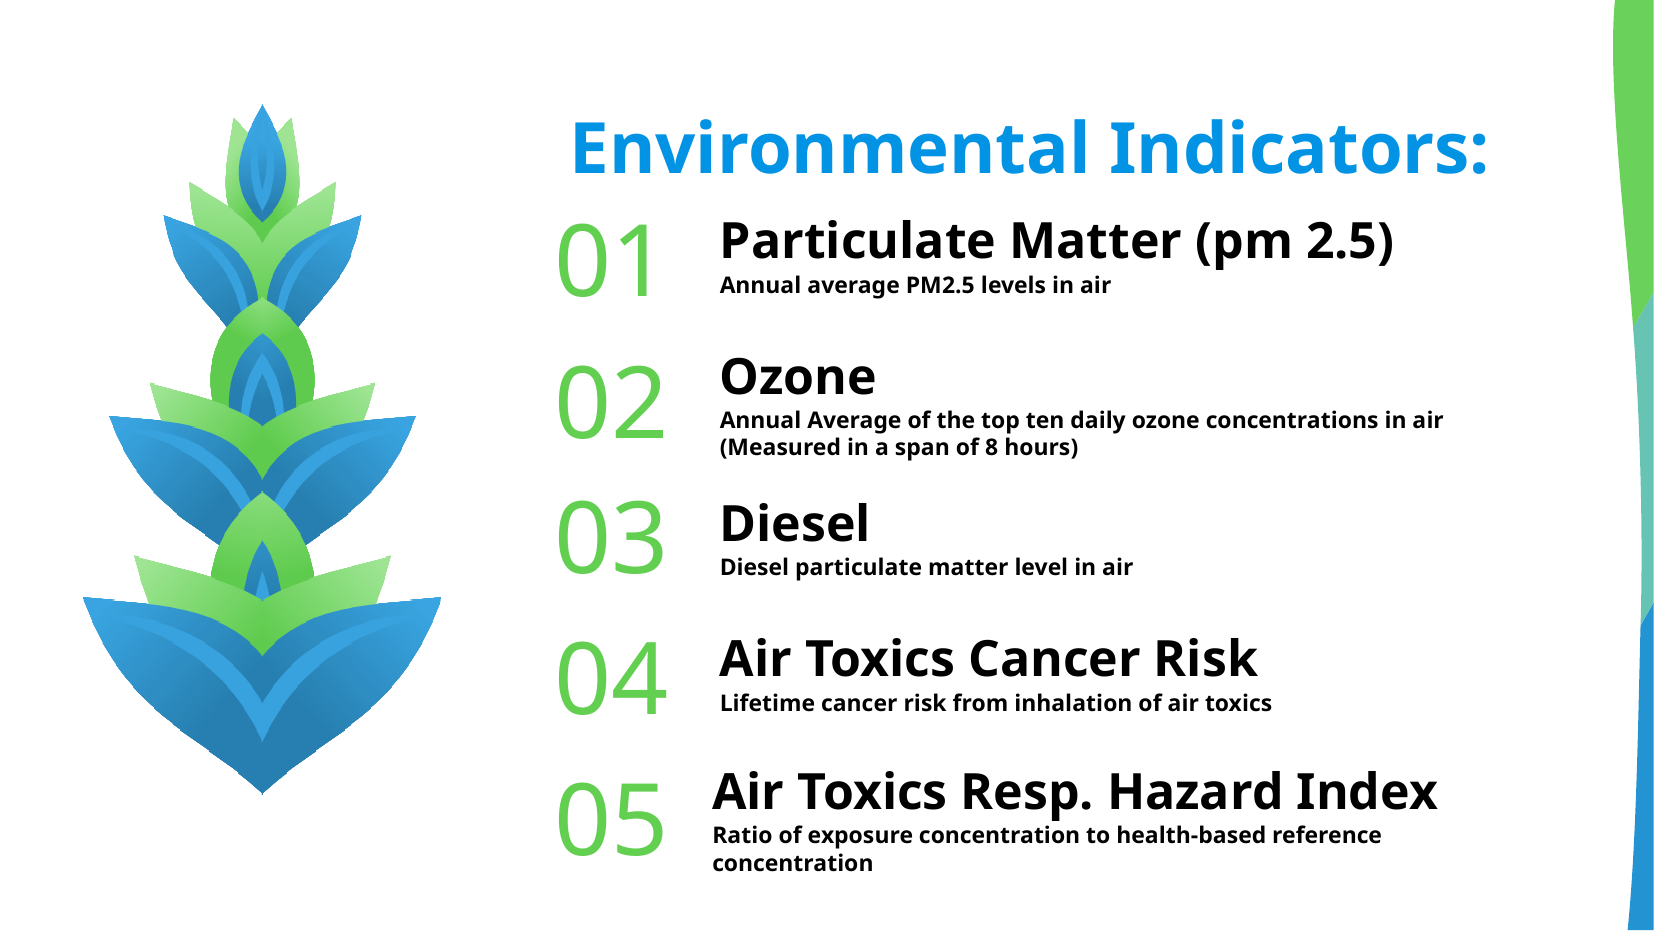

Environmental Indicators:
01
Particulate Matter (pm 2.5)
Annual average PM2.5 levels in air
02
Ozone
Annual Average of the top ten daily ozone concentrations in air (Measured in a span of 8 hours)
03
Diesel
Diesel particulate matter level in air
04
Air Toxics Cancer Risk
Lifetime cancer risk from inhalation of air toxics
05
Air Toxics Resp. Hazard Index
Ratio of exposure concentration to health-based reference concentration